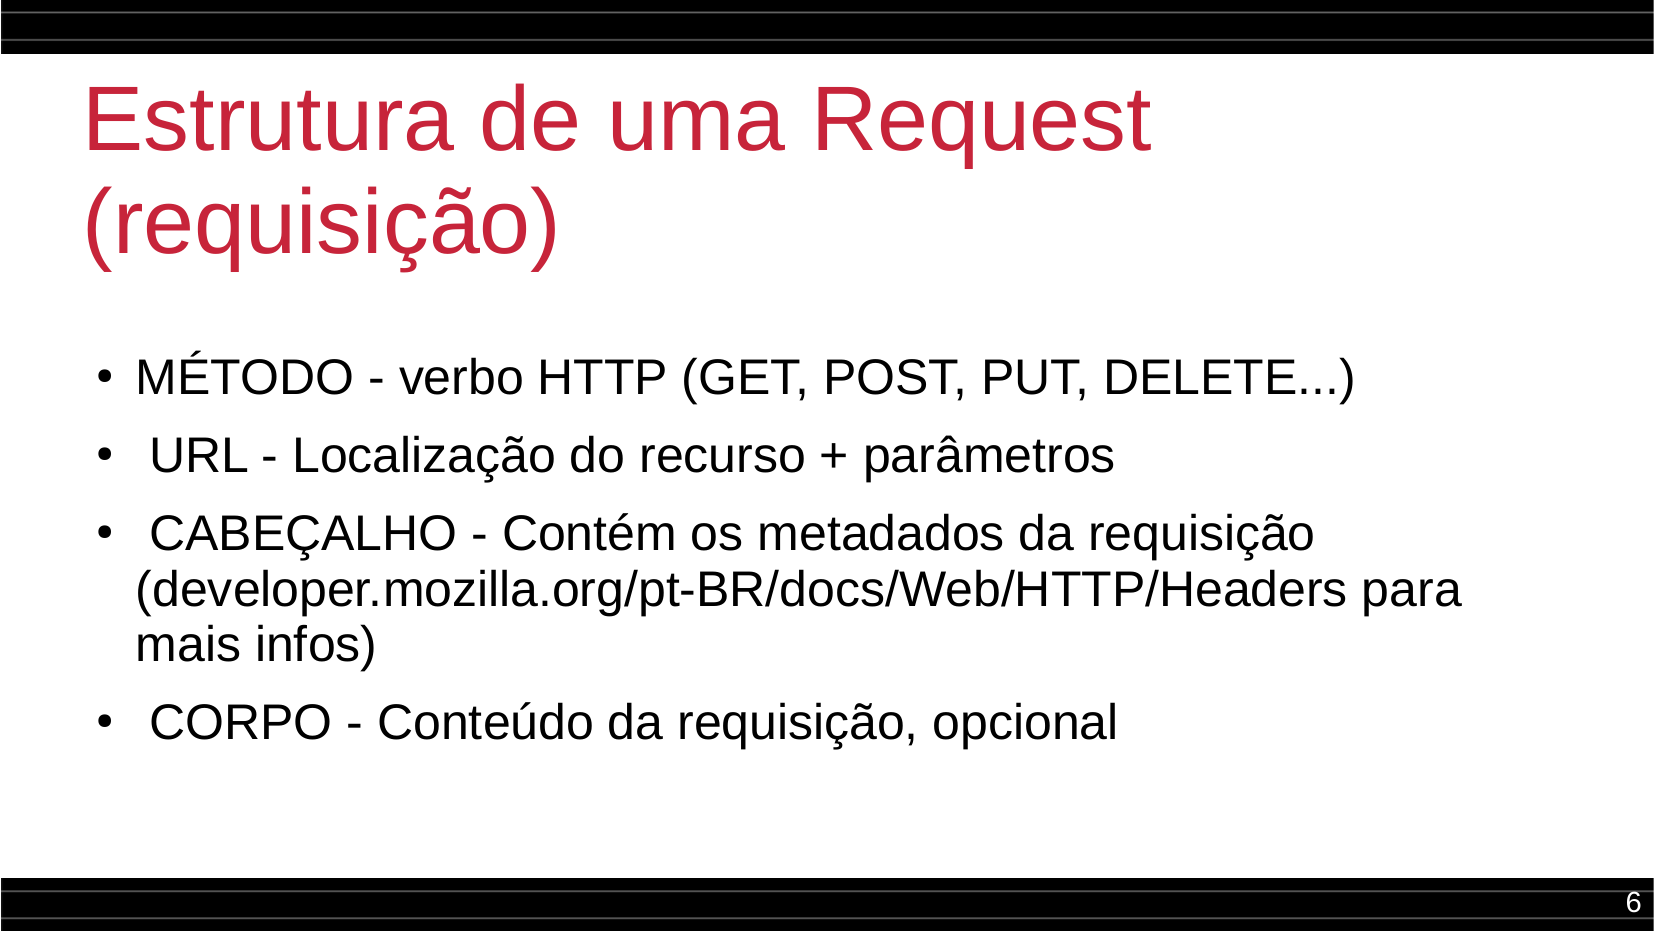

# Estrutura de uma Request (requisição)
MÉTODO - verbo HTTP (GET, POST, PUT, DELETE...)
 URL - Localização do recurso + parâmetros
 CABEÇALHO - Contém os metadados da requisição (developer.mozilla.org/pt-BR/docs/Web/HTTP/Headers para mais infos)
 CORPO - Conteúdo da requisição, opcional